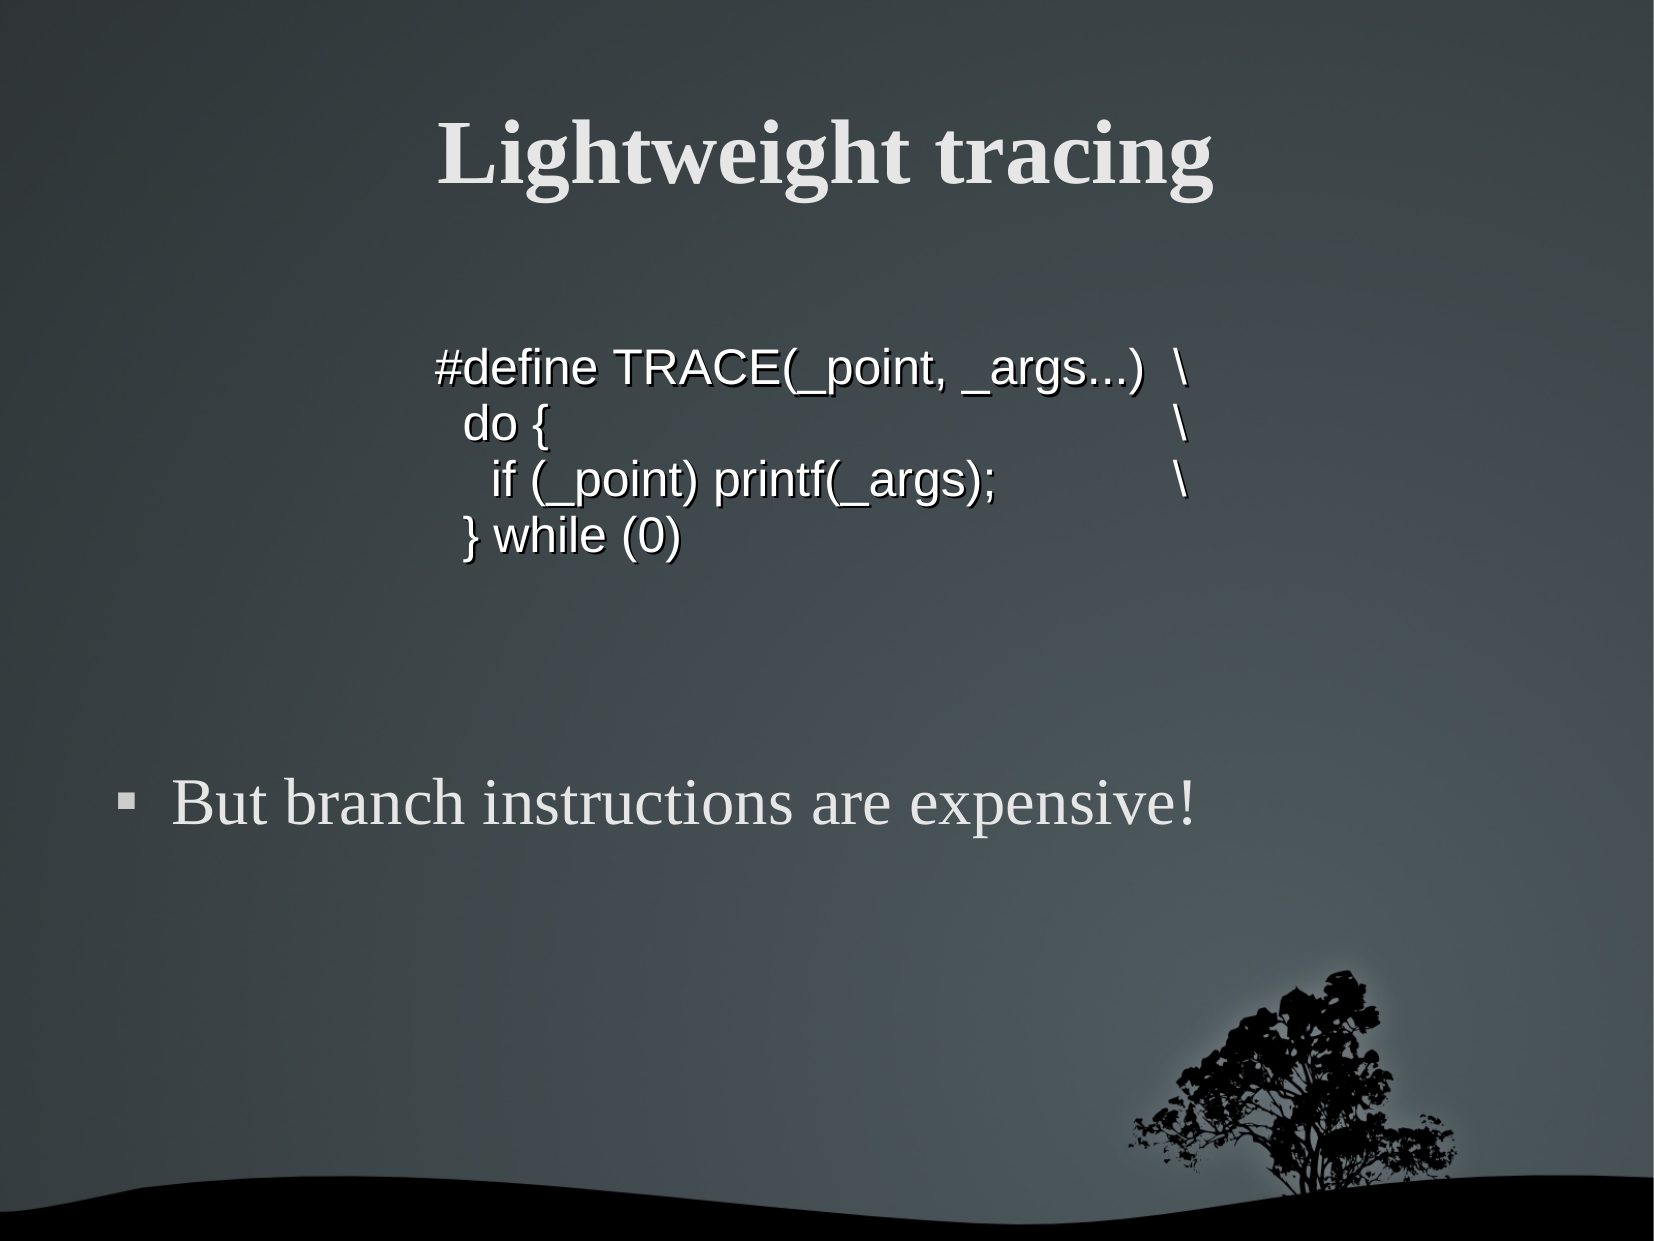

# Lightweight tracing
#define TRACE(_point, _args...) \
 do { 				\
 if (_point) printf(_args); 			\
 } while (0)
But branch instructions are expensive!